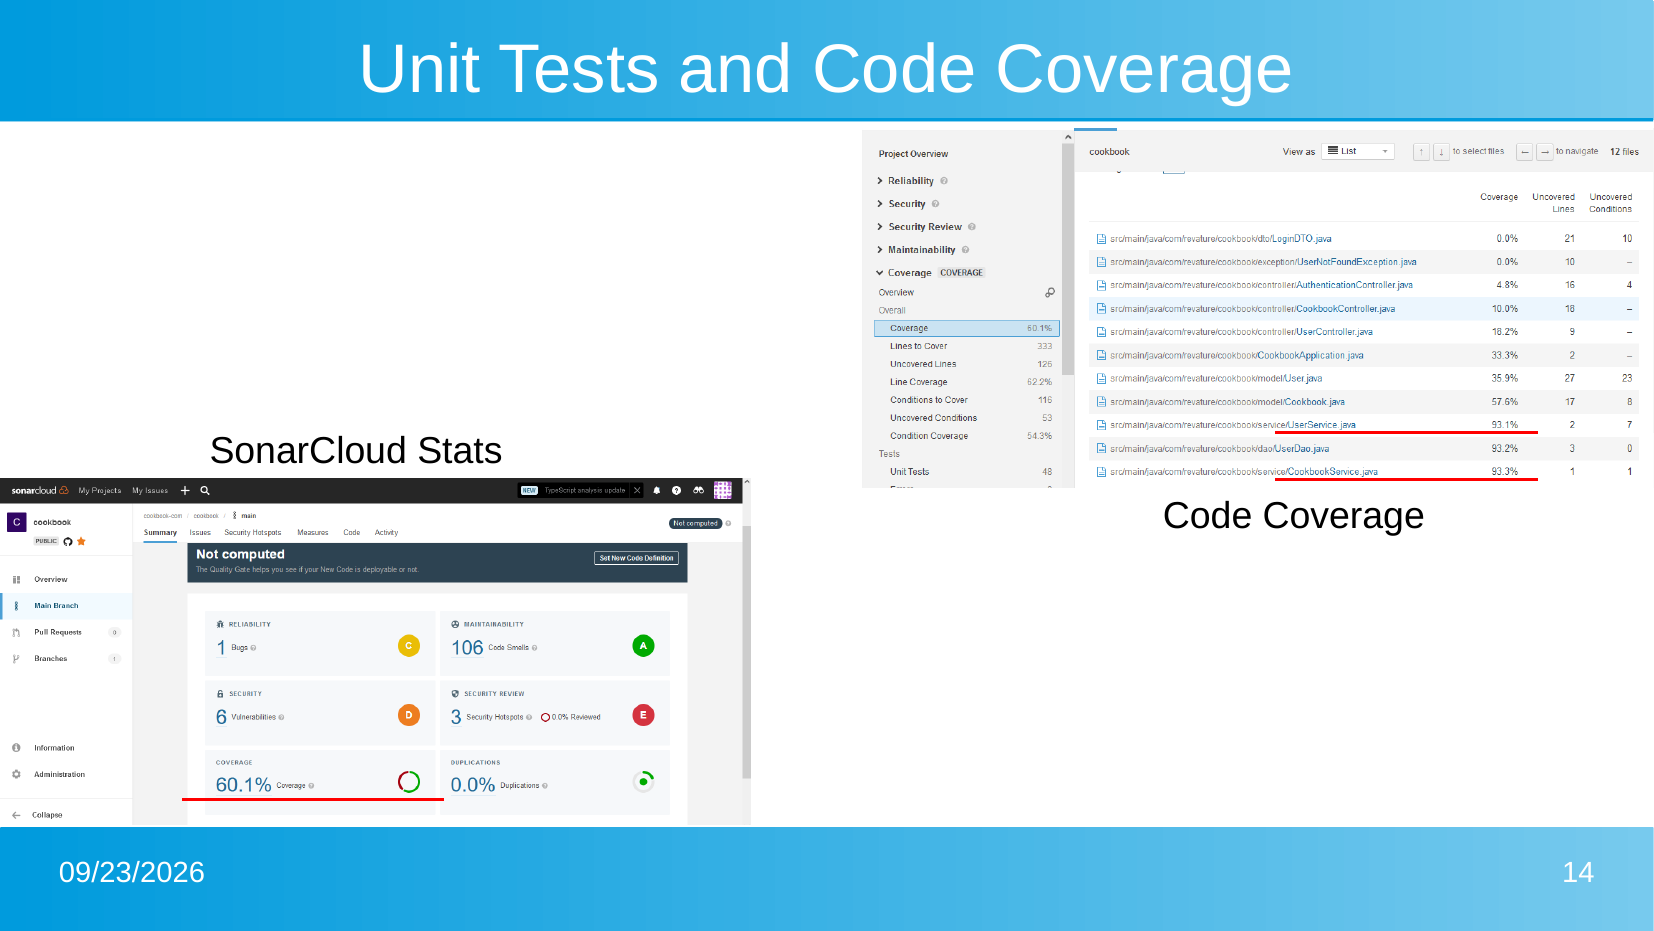

# Unit Tests and Code Coverage
SonarCloud Stats
Code Coverage
14